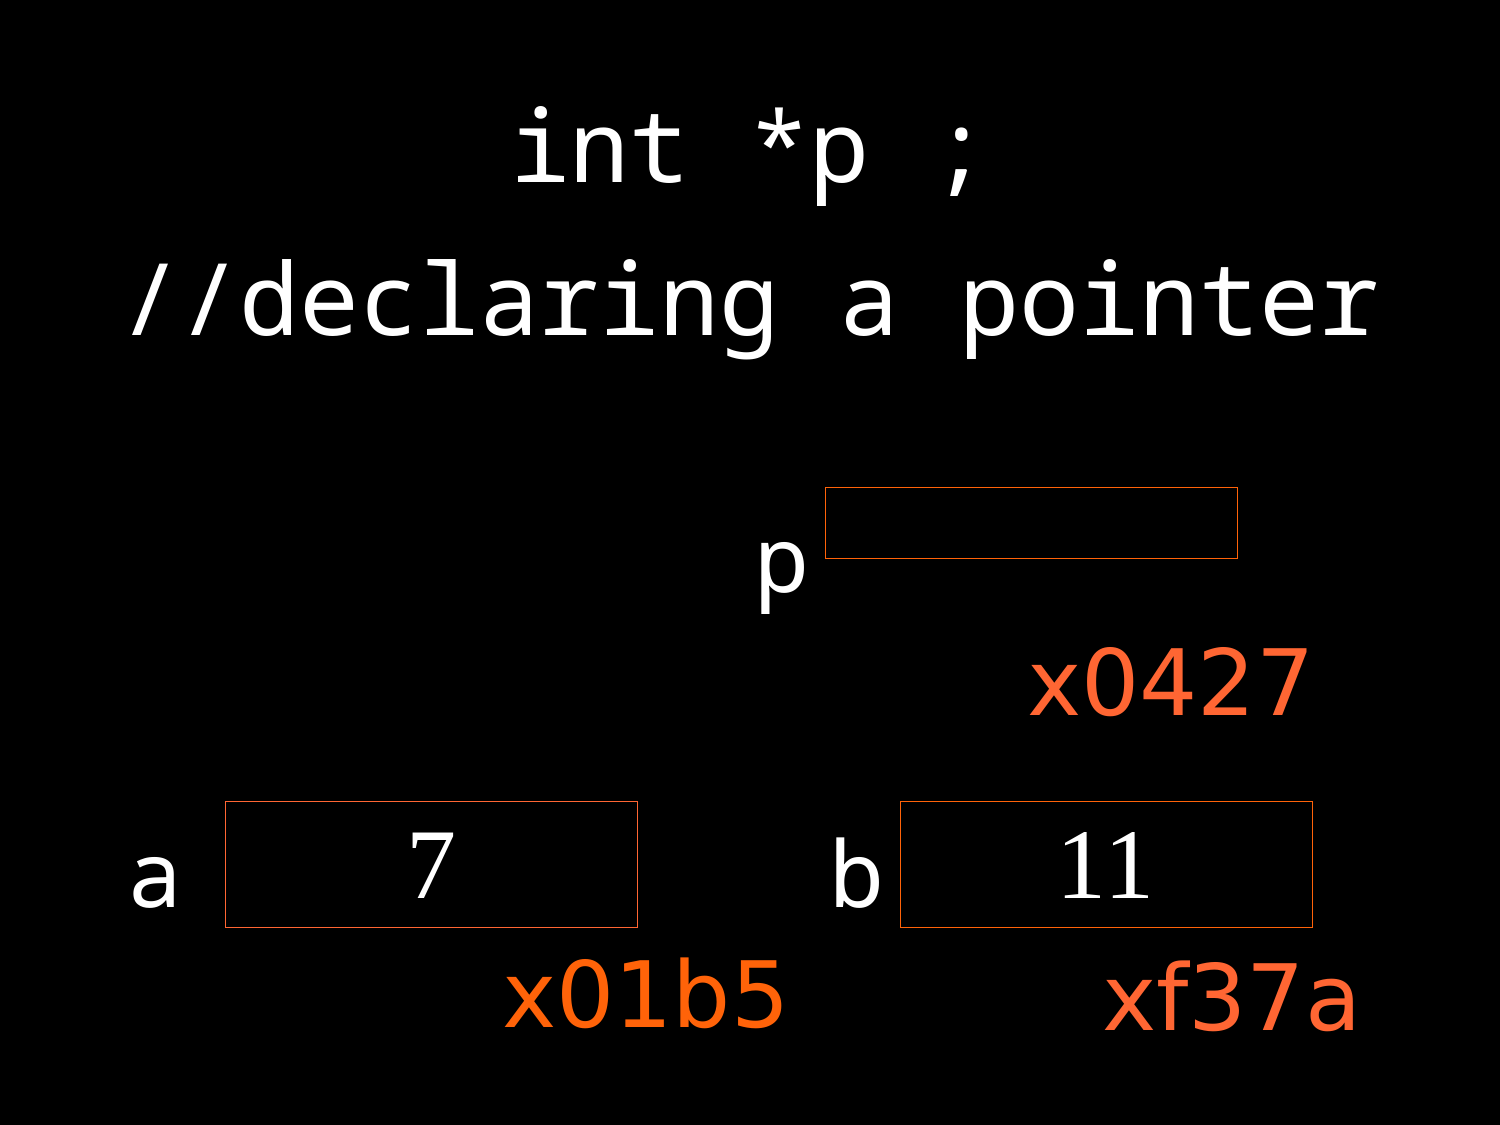

# int *p ;
//declaring a pointer
p
x0427
a
7
b
11
x01b5
xf37a